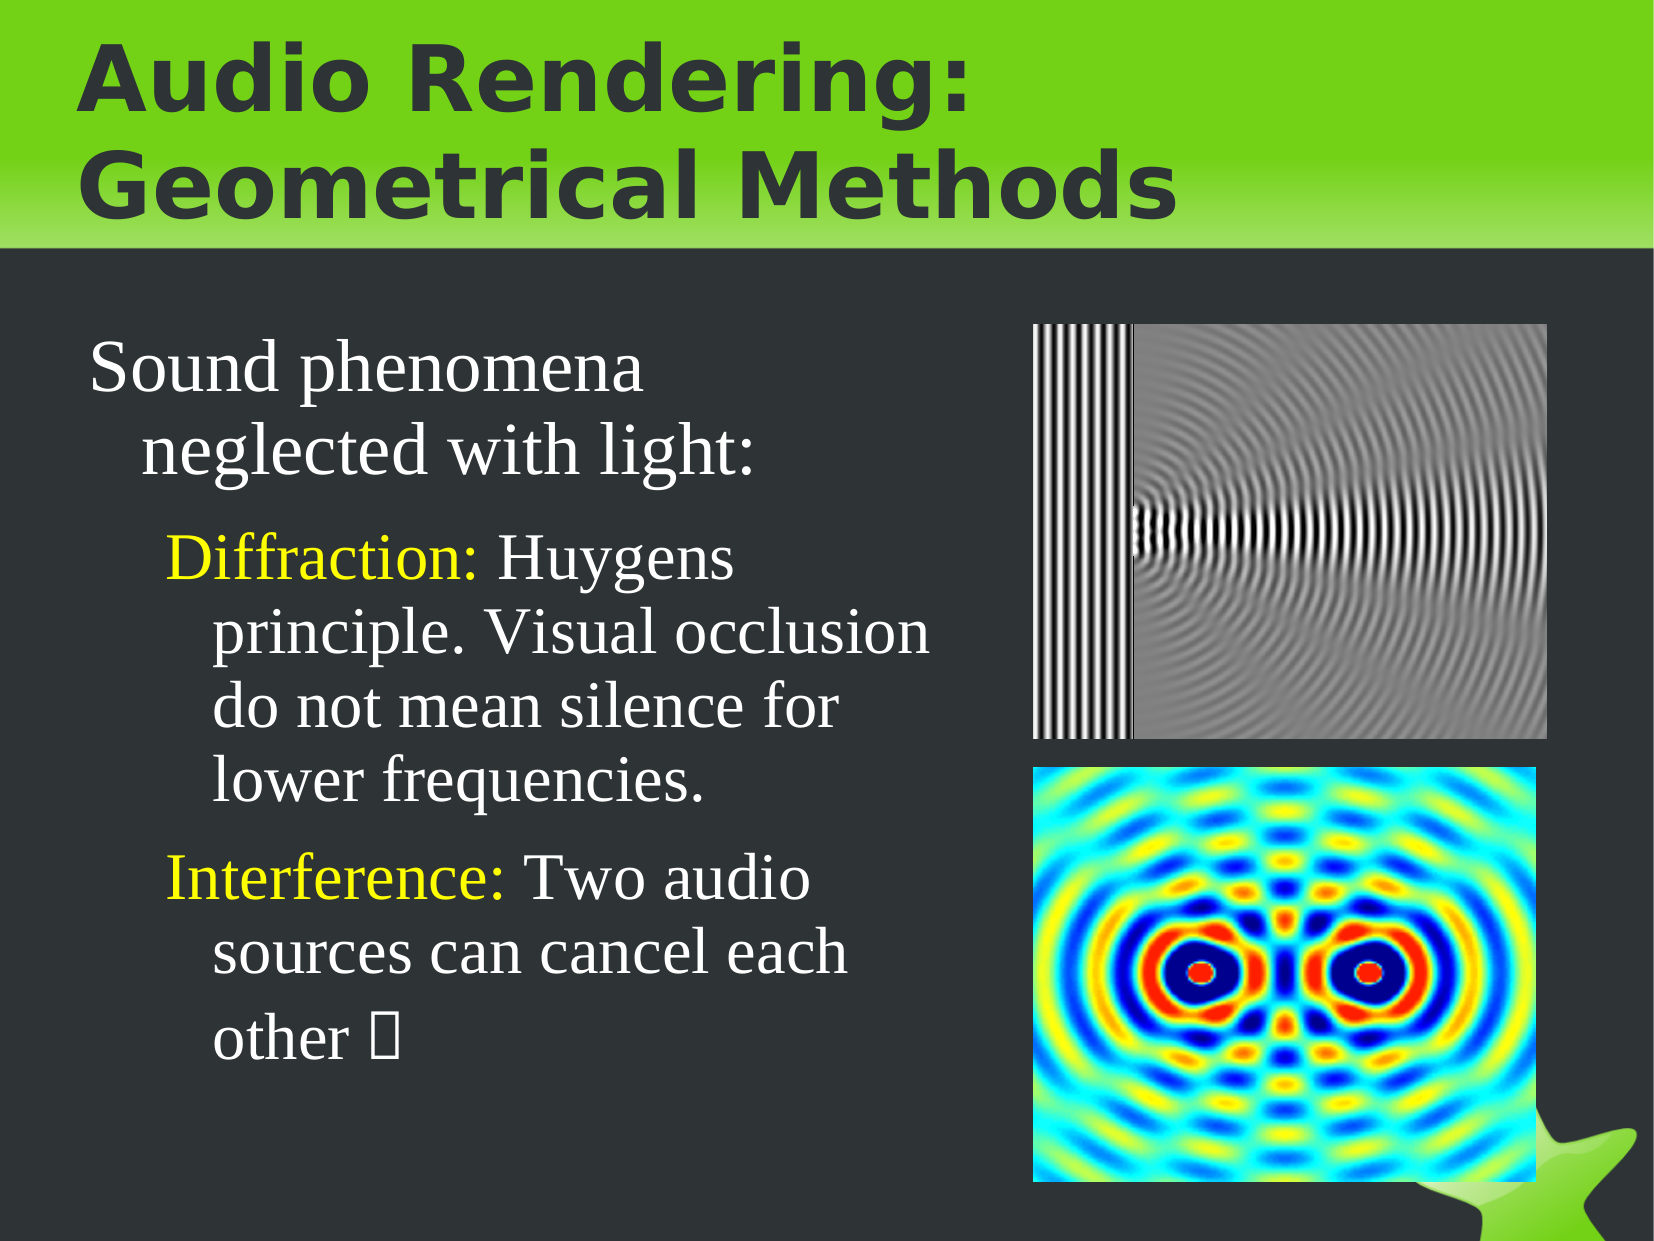

# Audio Rendering: Geometrical Methods
Sound phenomena neglected with light:
Diffraction: Huygens principle. Visual occlusion do not mean silence for lower frequencies.
Interference: Two audio sources can cancel each otherﾺ